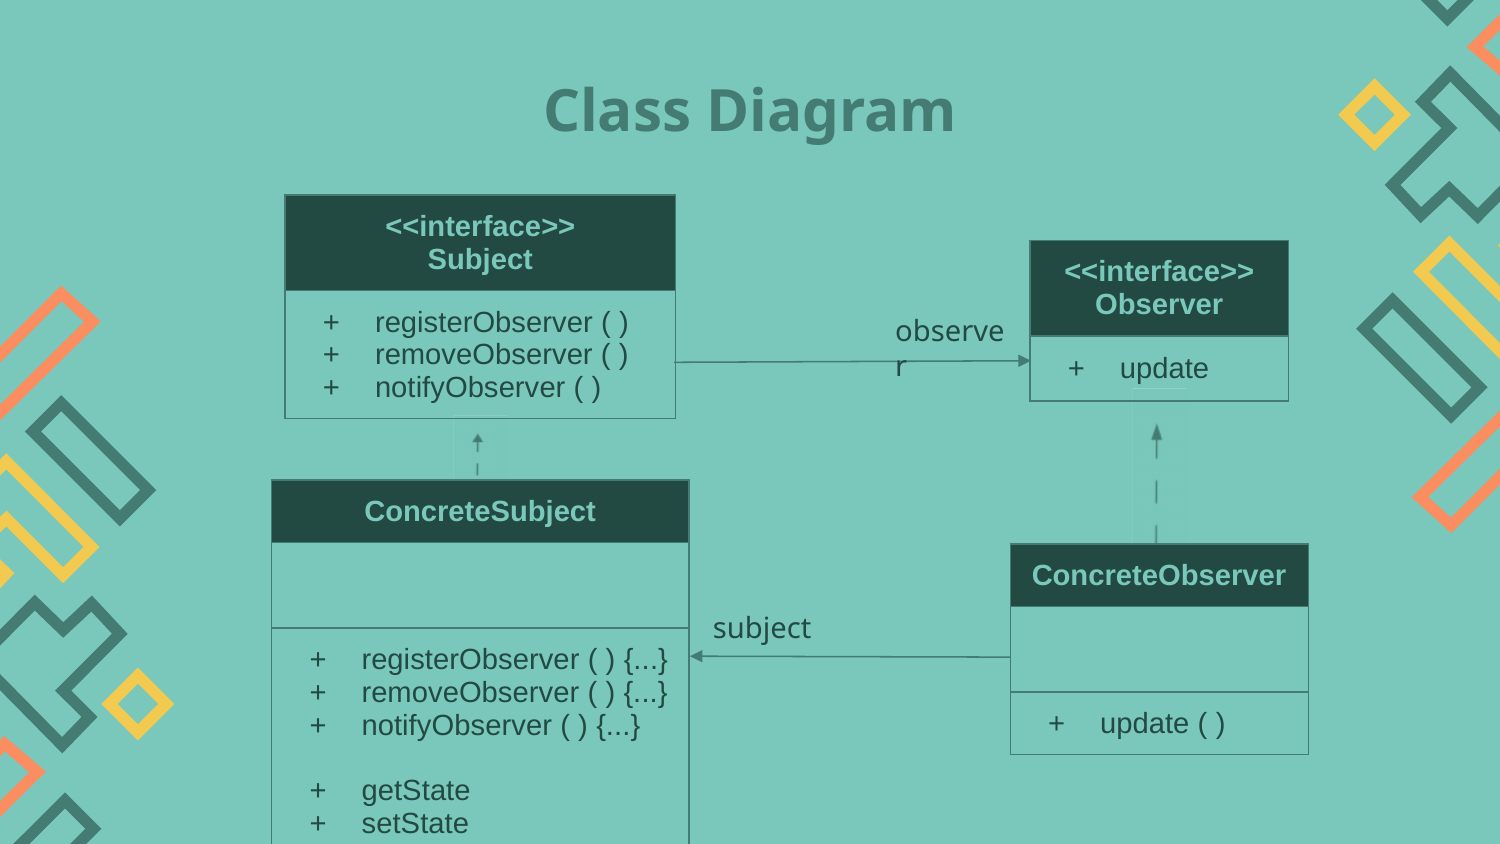

# Class Diagram
| <<interface>> Subject |
| --- |
| registerObserver ( ) removeObserver ( ) notifyObserver ( ) |
| <<interface>> Observer |
| --- |
| update |
observer
| ConcreteSubject |
| --- |
| |
| registerObserver ( ) {...} removeObserver ( ) {...} notifyObserver ( ) {...} getState setState |
| ConcreteObserver |
| --- |
| |
| update ( ) |
subject